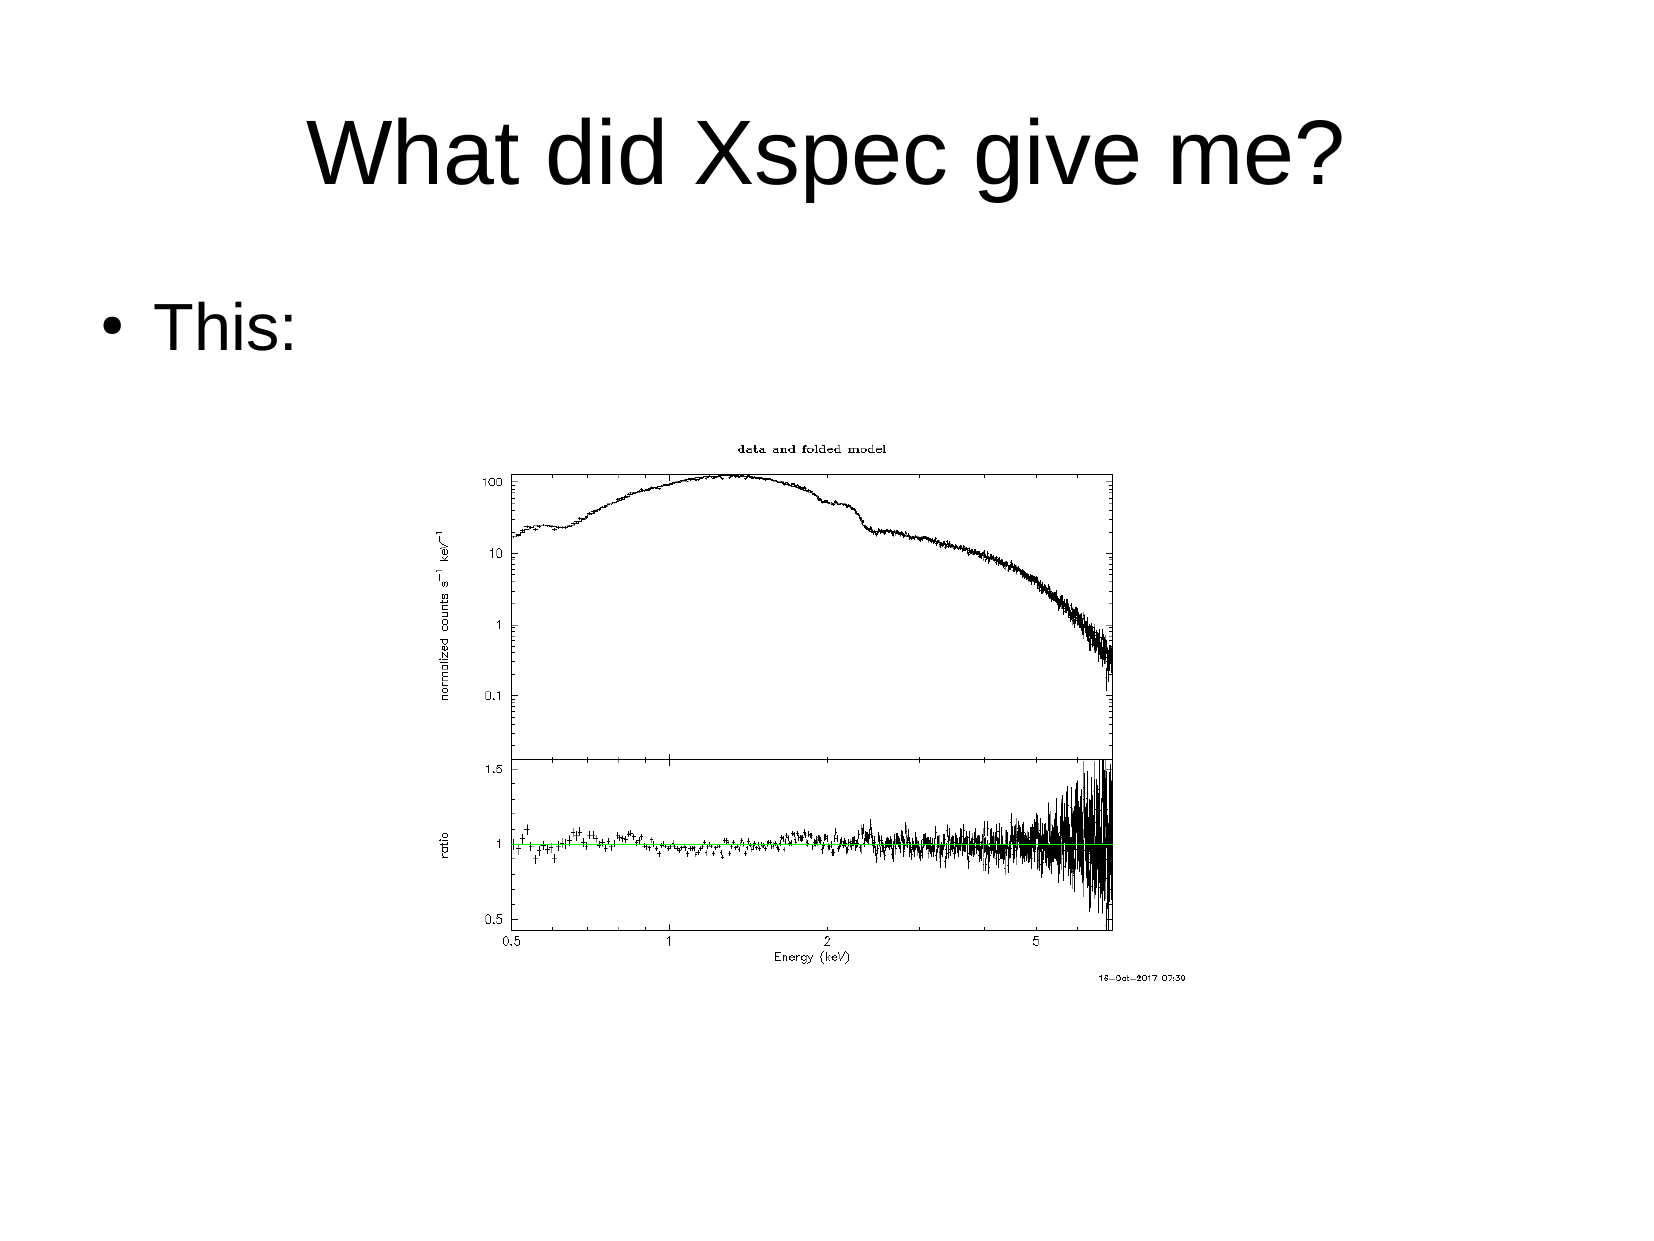

# What did Xspec give me?
This: